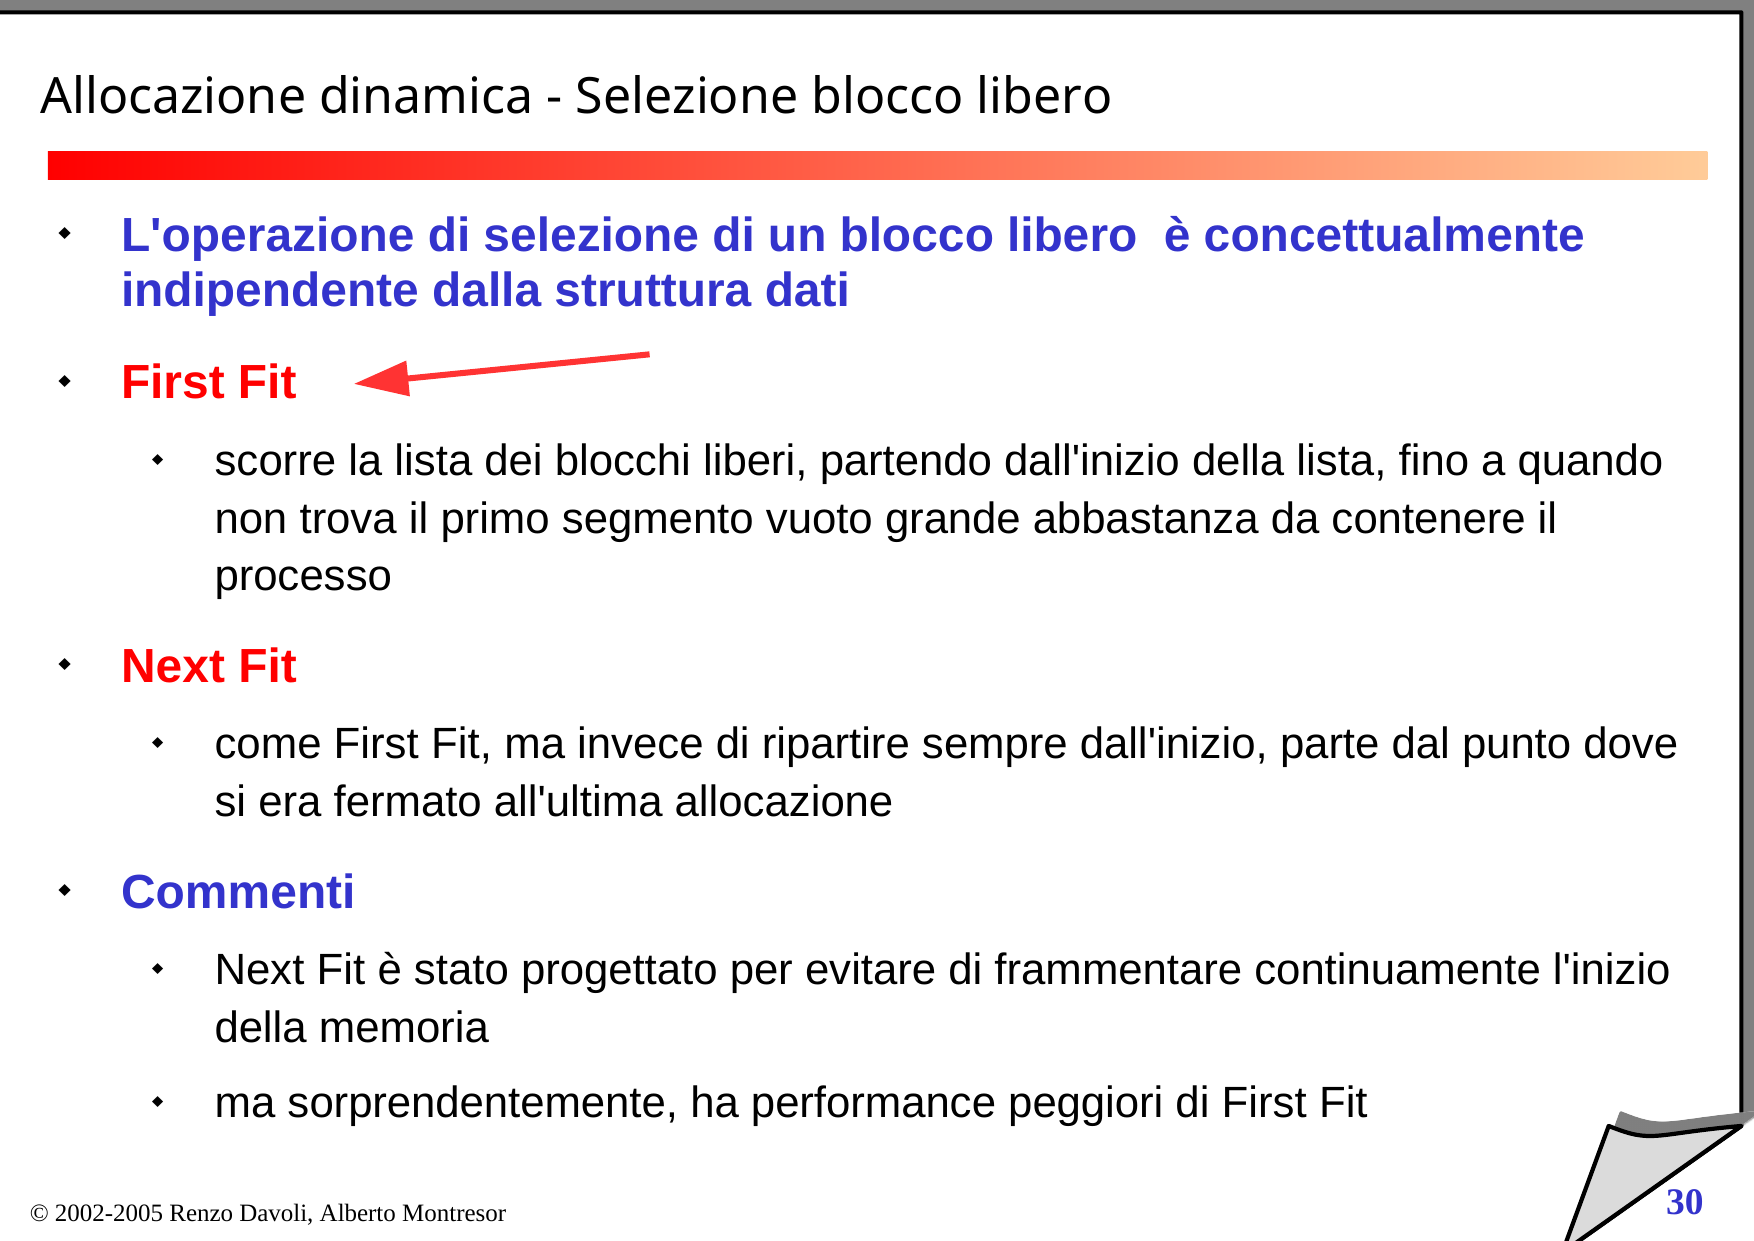

# Allocazione dinamica - Selezione blocco libero
L'operazione di selezione di un blocco libero è concettualmente indipendente dalla struttura dati
First Fit
scorre la lista dei blocchi liberi, partendo dall'inizio della lista, fino a quando non trova il primo segmento vuoto grande abbastanza da contenere il processo
Next Fit
come First Fit, ma invece di ripartire sempre dall'inizio, parte dal punto dove si era fermato all'ultima allocazione
Commenti
Next Fit è stato progettato per evitare di frammentare continuamente l'inizio della memoria
ma sorprendentemente, ha performance peggiori di First Fit